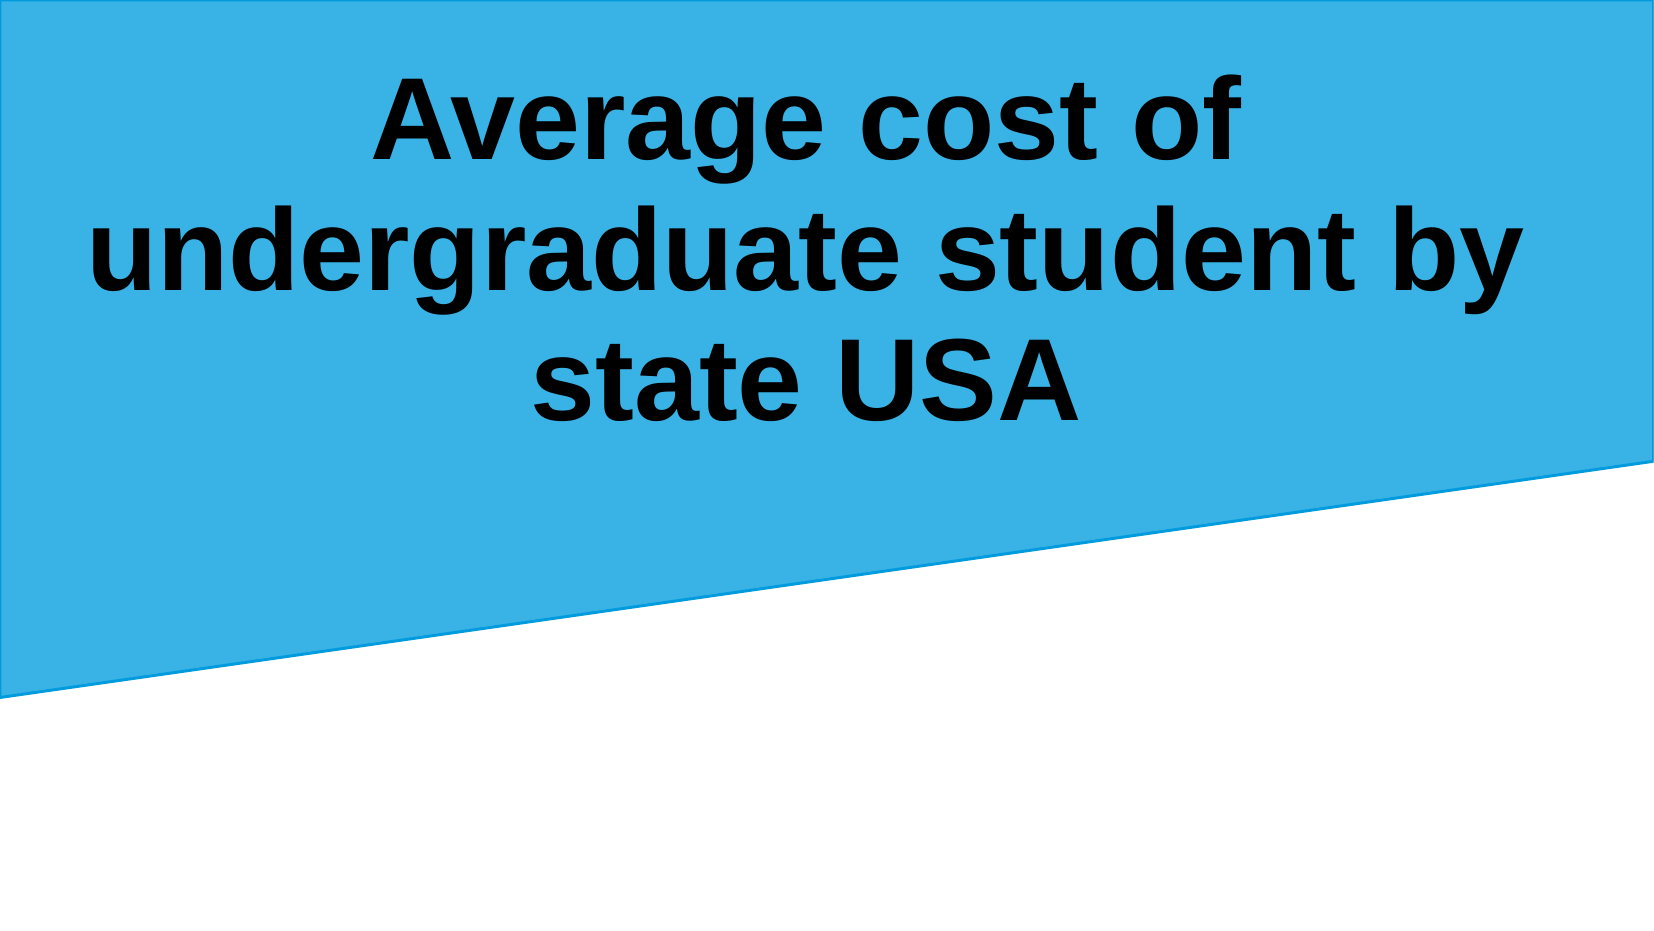

# Average cost of undergraduate student by state USA